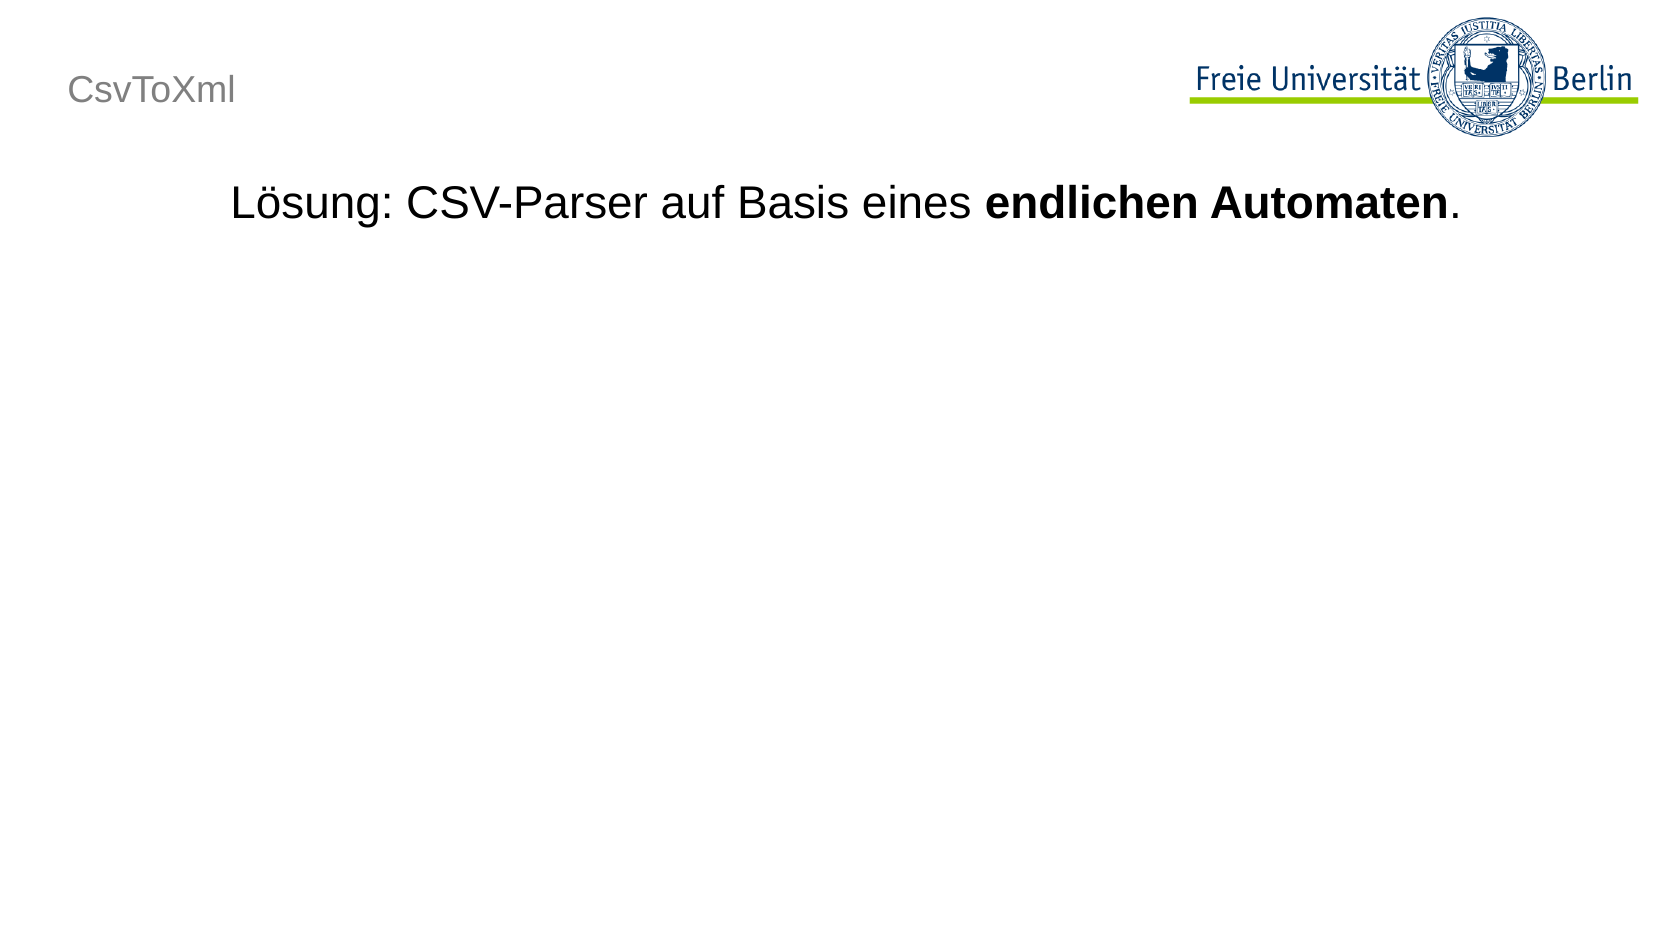

CsvToXml
Lösung: CSV-Parser auf Basis eines endlichen Automaten.